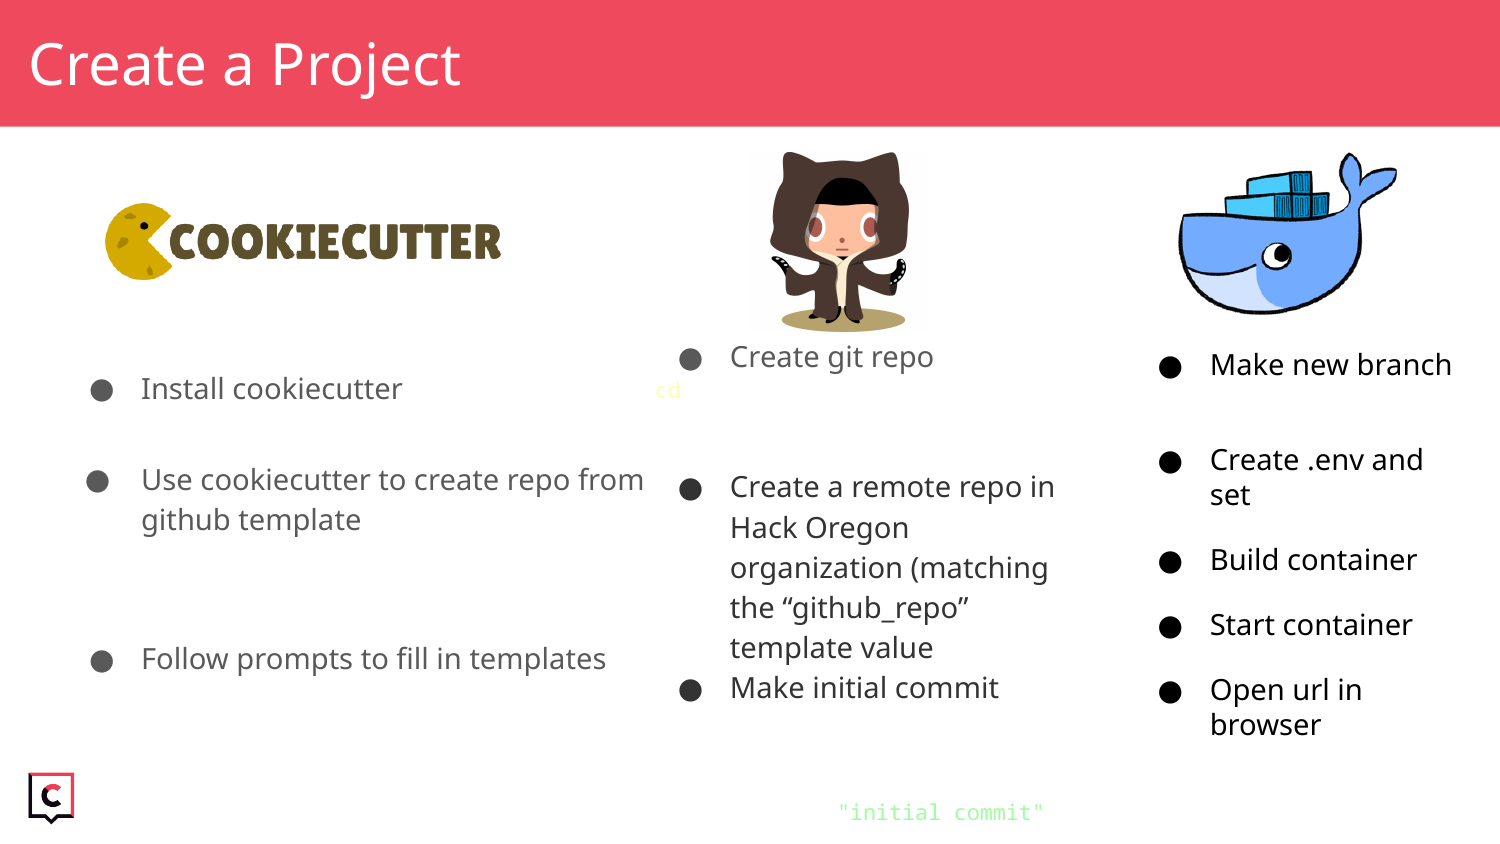

# Create a Project
Create git repo
cd <cookiecutter-repo-directory>
git init
Create a remote repo in Hack Oregon organization (matching the “github_repo” template value
Make initial commit
git remote add origin <repo url>
git add .
git commit -m "initial commit"
git push origin master
Make new branch
git checkout -b cool-new-feature
Create .env and set
cp env.sample .env
Build container
./bin/build.sh -d
Start container
./bin/start.sh -d
Open url in browser
api_1 | [2019-05-18 16:59:44 +0000] [26] [INFO] Listening at: http://0.0.0.0:8000 (26)
Start coding
Install cookiecutter
pip install cookiecutter
Use cookiecutter to create repo from github template
cookiecutter gh:hackoregon/2019-backend-cookiecutter-django
Follow prompts to fill in templates